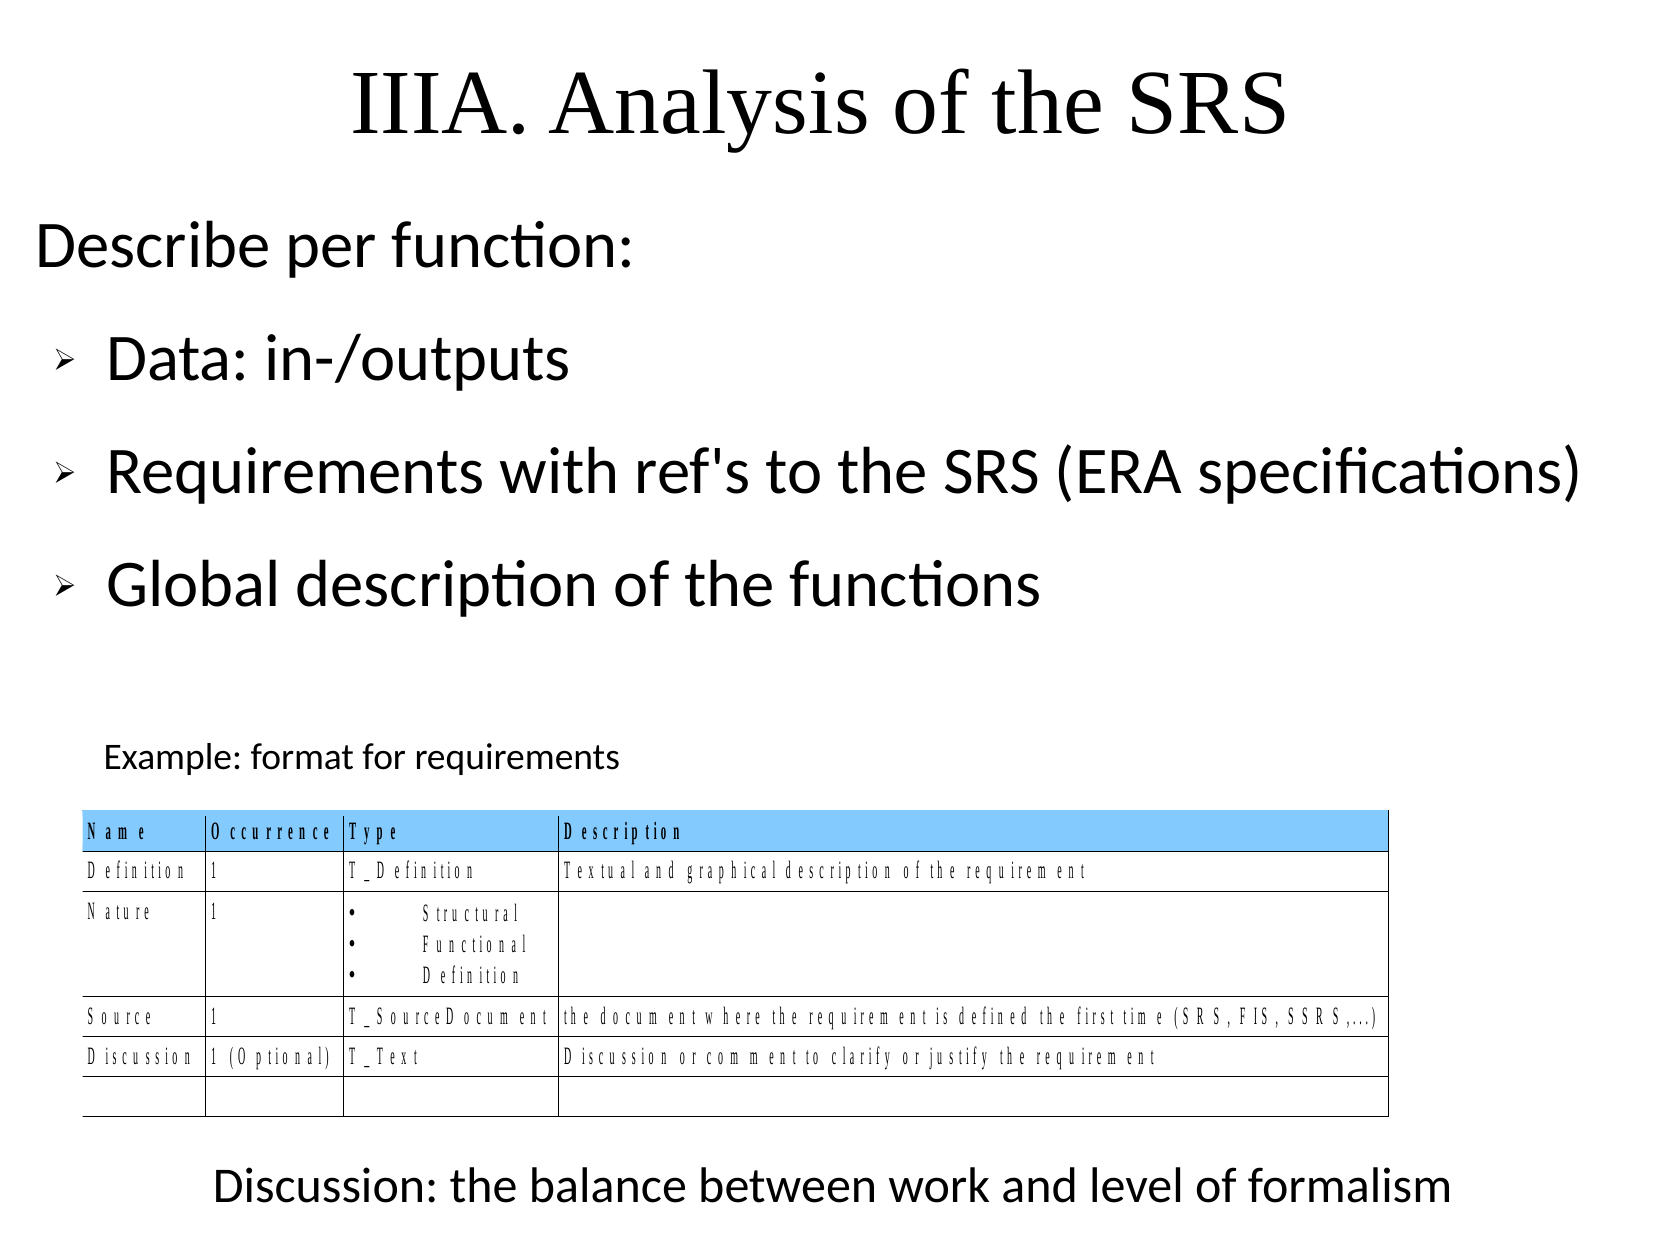

# IIIA. Analysis of the SRS
Describe per function:
Data: in-/outputs
Requirements with ref's to the SRS (ERA specifications)
Global description of the functions
Example: format for requirements
Discussion: the balance between work and level of formalism